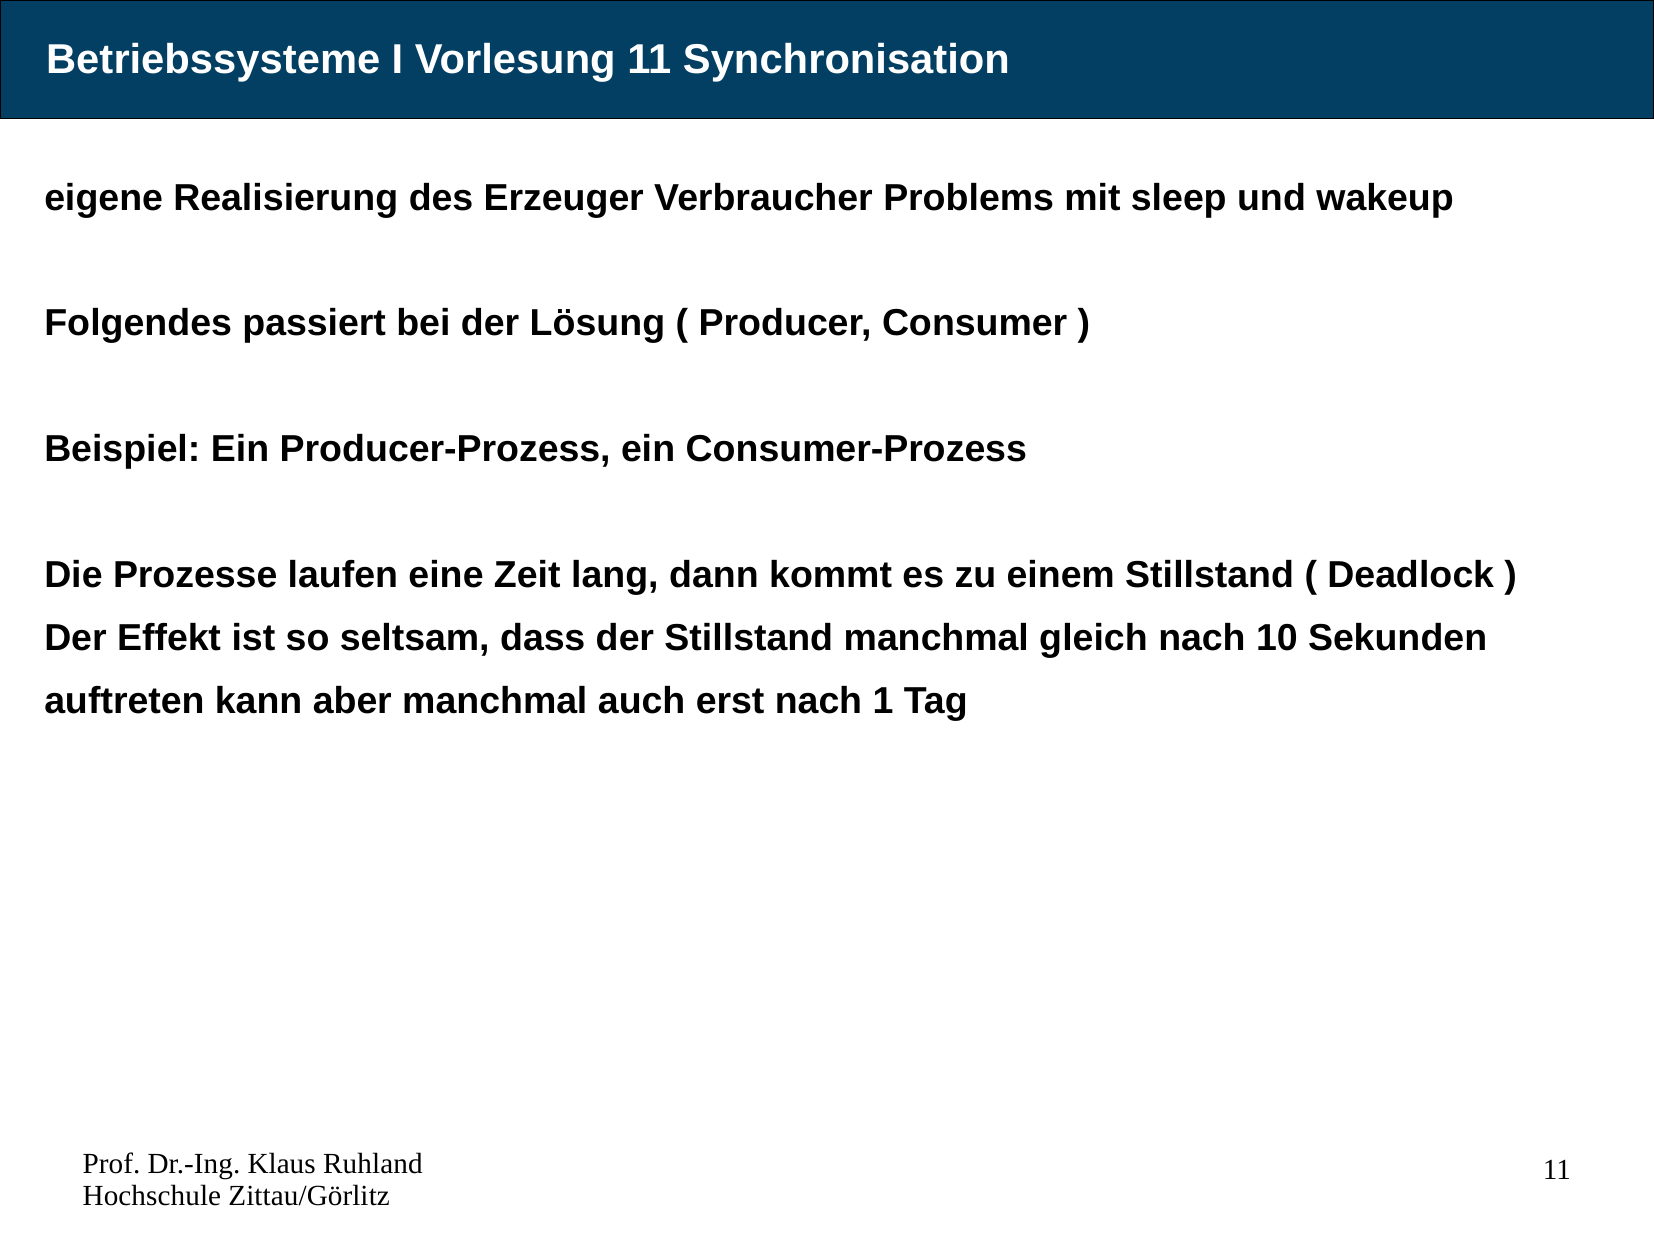

eigene Realisierung des Erzeuger Verbraucher Problems mit sleep und wakeup
Folgendes passiert bei der Lösung ( Producer, Consumer )
Beispiel: Ein Producer-Prozess, ein Consumer-Prozess
Die Prozesse laufen eine Zeit lang, dann kommt es zu einem Stillstand ( Deadlock )
Der Effekt ist so seltsam, dass der Stillstand manchmal gleich nach 10 Sekunden auftreten kann aber manchmal auch erst nach 1 Tag
11